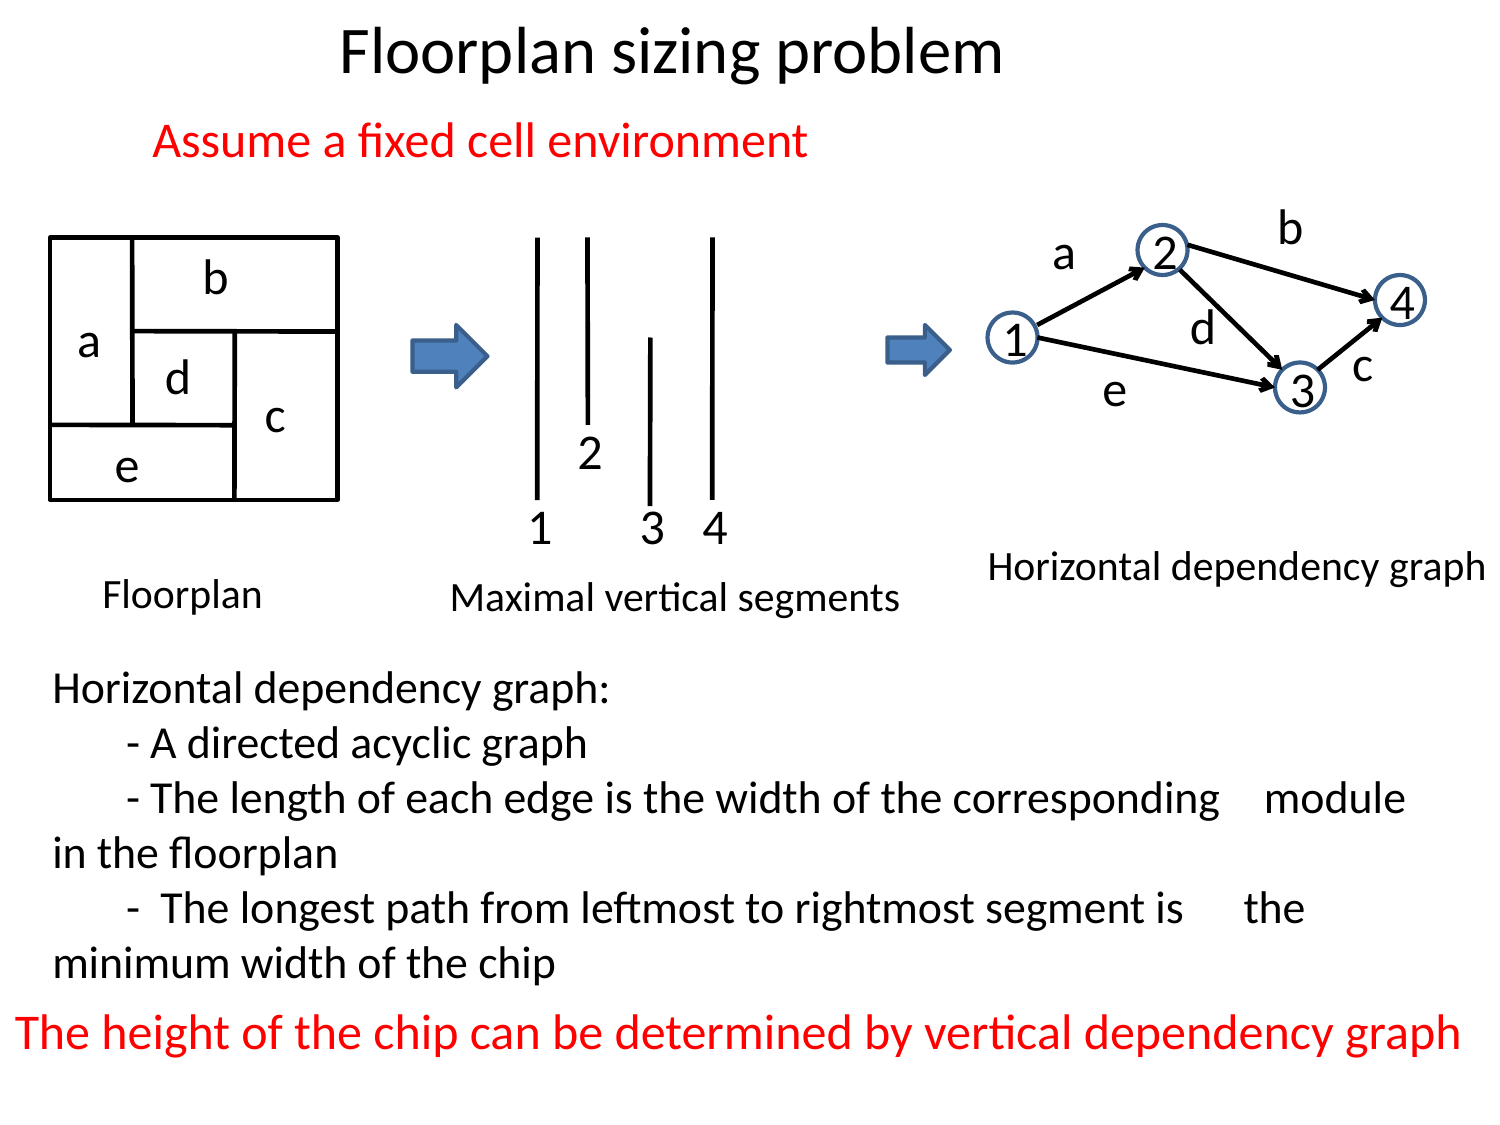

Floorplan sizing problem
Assume a fixed cell environment
b
a
2
b
4
d
1
a
c
d
e
3
c
2
e
1
3
4
Horizontal dependency graph
Floorplan
Maximal vertical segments
Horizontal dependency graph:
	- A directed acyclic graph
	- The length of each edge is the width of the corresponding 	 module in the floorplan
	- The longest path from leftmost to rightmost segment is 	 the minimum width of the chip
The height of the chip can be determined by vertical dependency graph